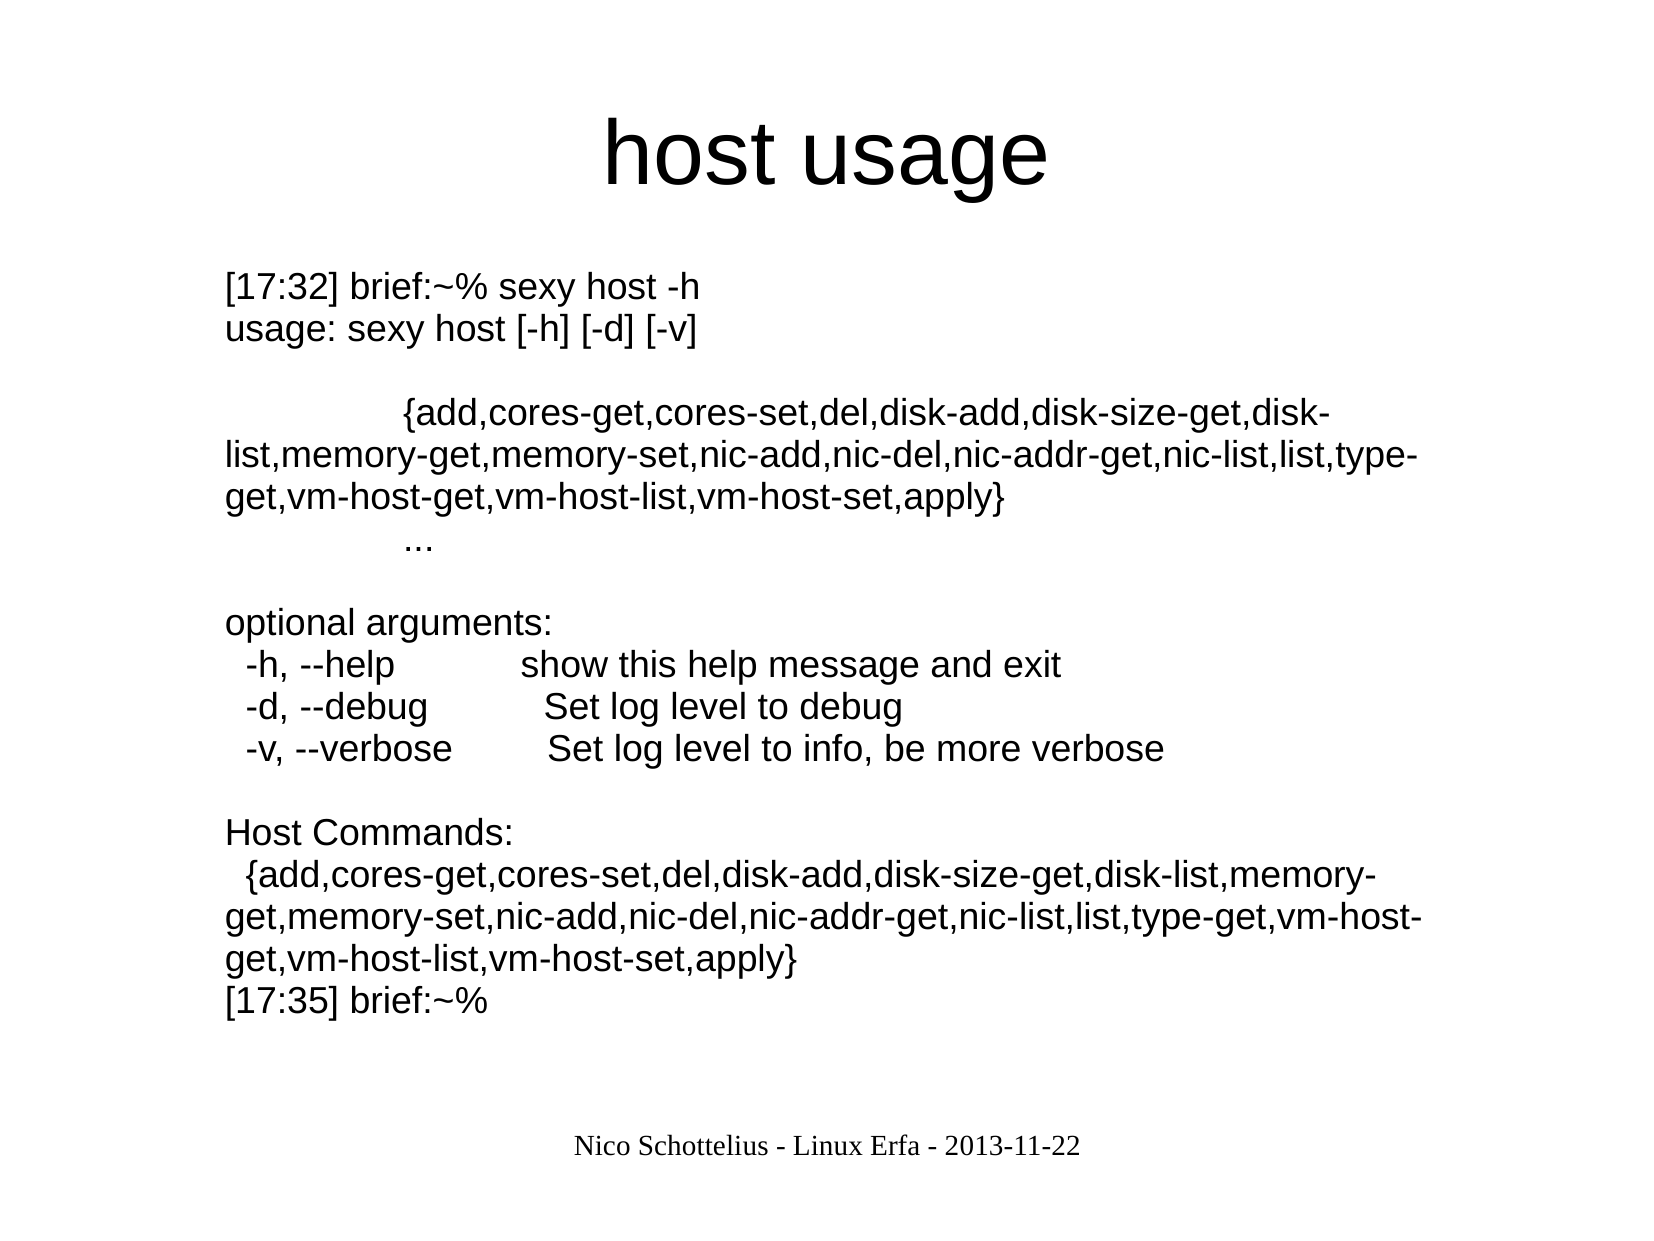

# host usage
[17:32] brief:~% sexy host -h
usage: sexy host [-h] [-d] [-v]
 {add,cores-get,cores-set,del,disk-add,disk-size-get,disk-list,memory-get,memory-set,nic-add,nic-del,nic-addr-get,nic-list,list,type-get,vm-host-get,vm-host-list,vm-host-set,apply}
 ...
optional arguments:
 -h, --help show this help message and exit
 -d, --debug Set log level to debug
 -v, --verbose Set log level to info, be more verbose
Host Commands:
 {add,cores-get,cores-set,del,disk-add,disk-size-get,disk-list,memory-get,memory-set,nic-add,nic-del,nic-addr-get,nic-list,list,type-get,vm-host-get,vm-host-list,vm-host-set,apply}
[17:35] brief:~%
Nico Schottelius - Linux Erfa - 2013-11-22